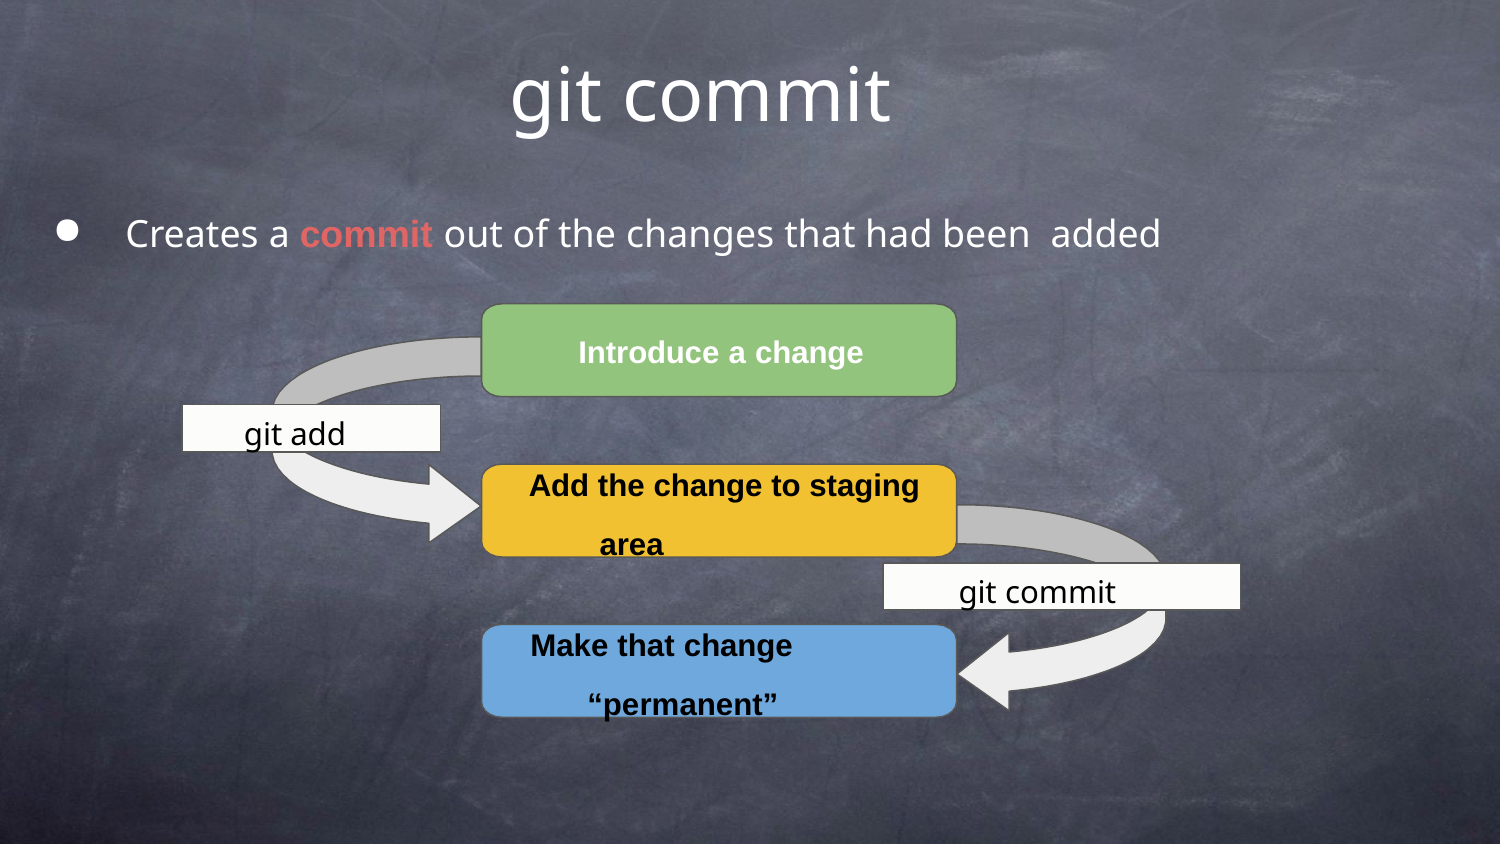

# git commit
Creates a commit out of the changes that had been added
Introduce a change
git add
Add the change to staging area
git commit
Make that change “permanent”